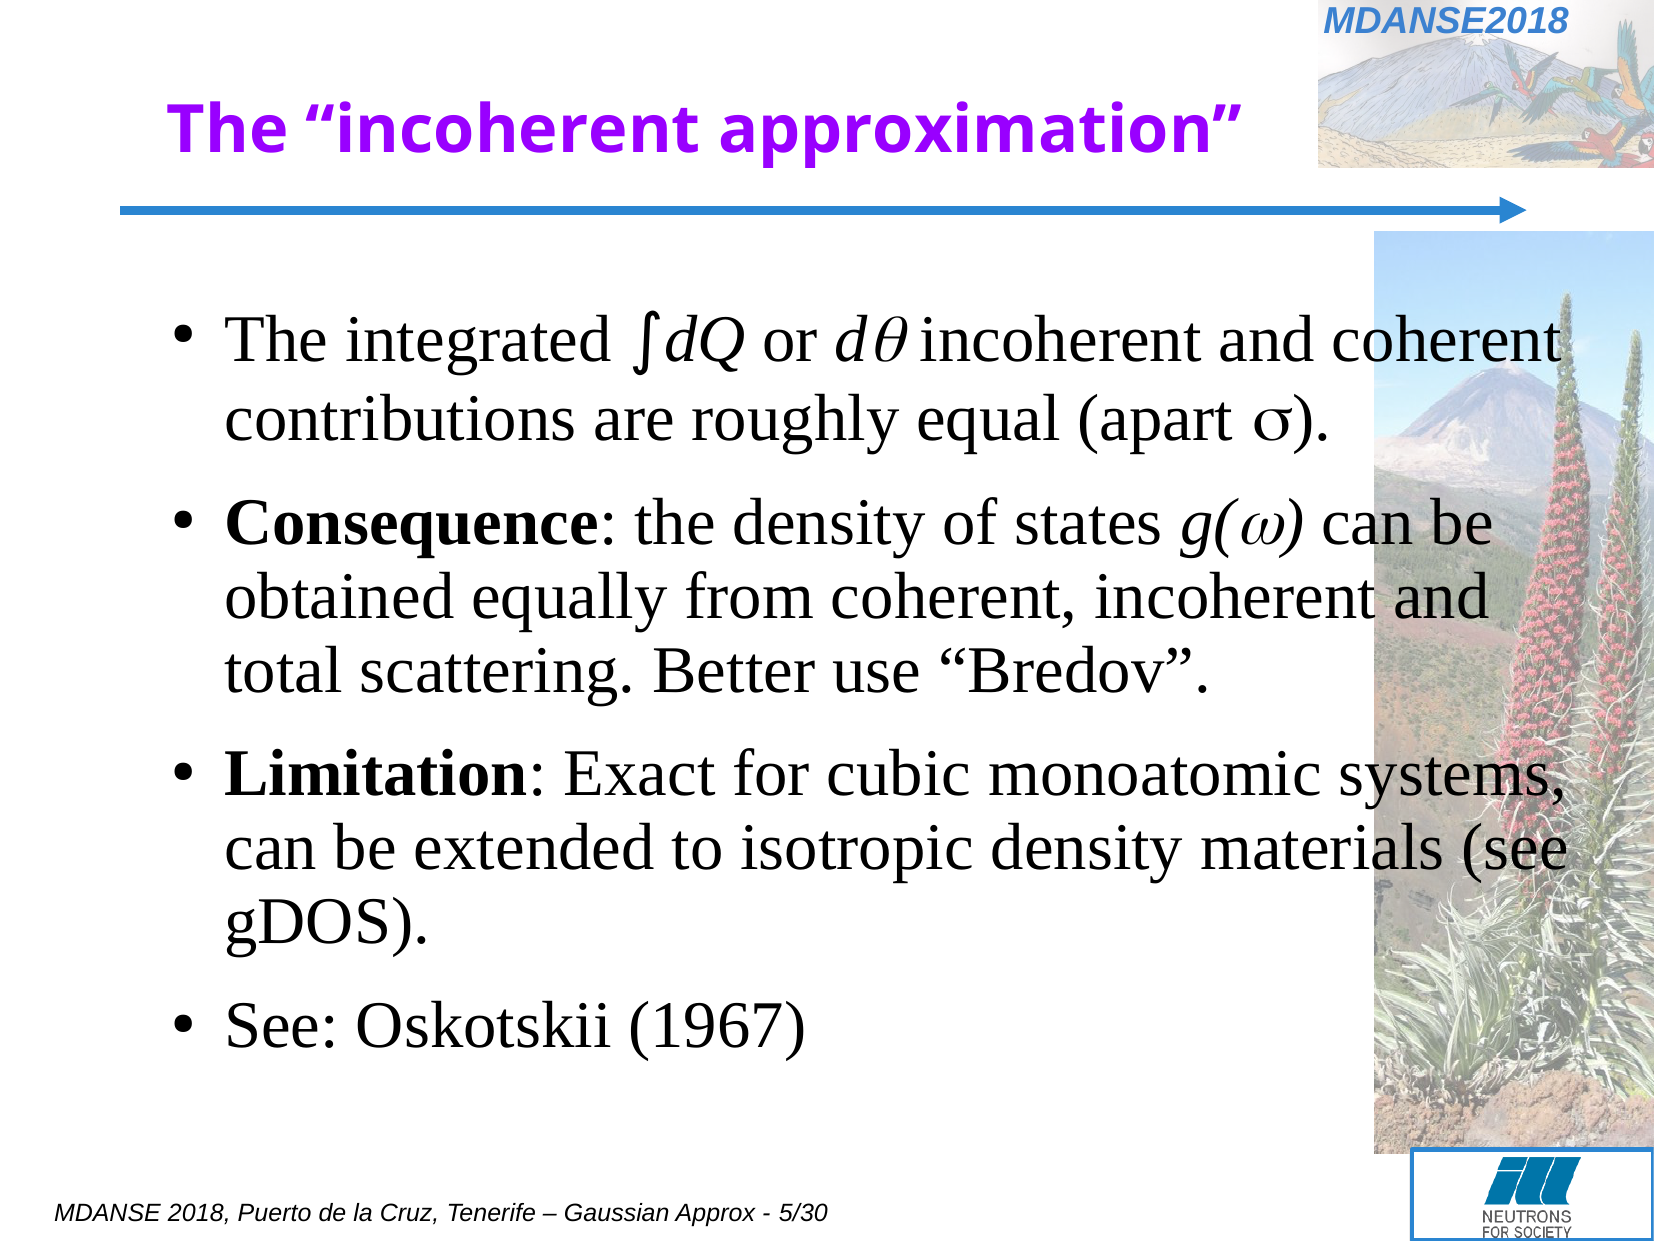

# The “incoherent approximation”
The integrated ∫dQ or dq incoherent and coherent contributions are roughly equal (apart s).
Consequence: the density of states g(w) can be obtained equally from coherent, incoherent and total scattering. Better use “Bredov”.
Limitation: Exact for cubic monoatomic systems, can be extended to isotropic density materials (see gDOS).
See: Oskotskii (1967)